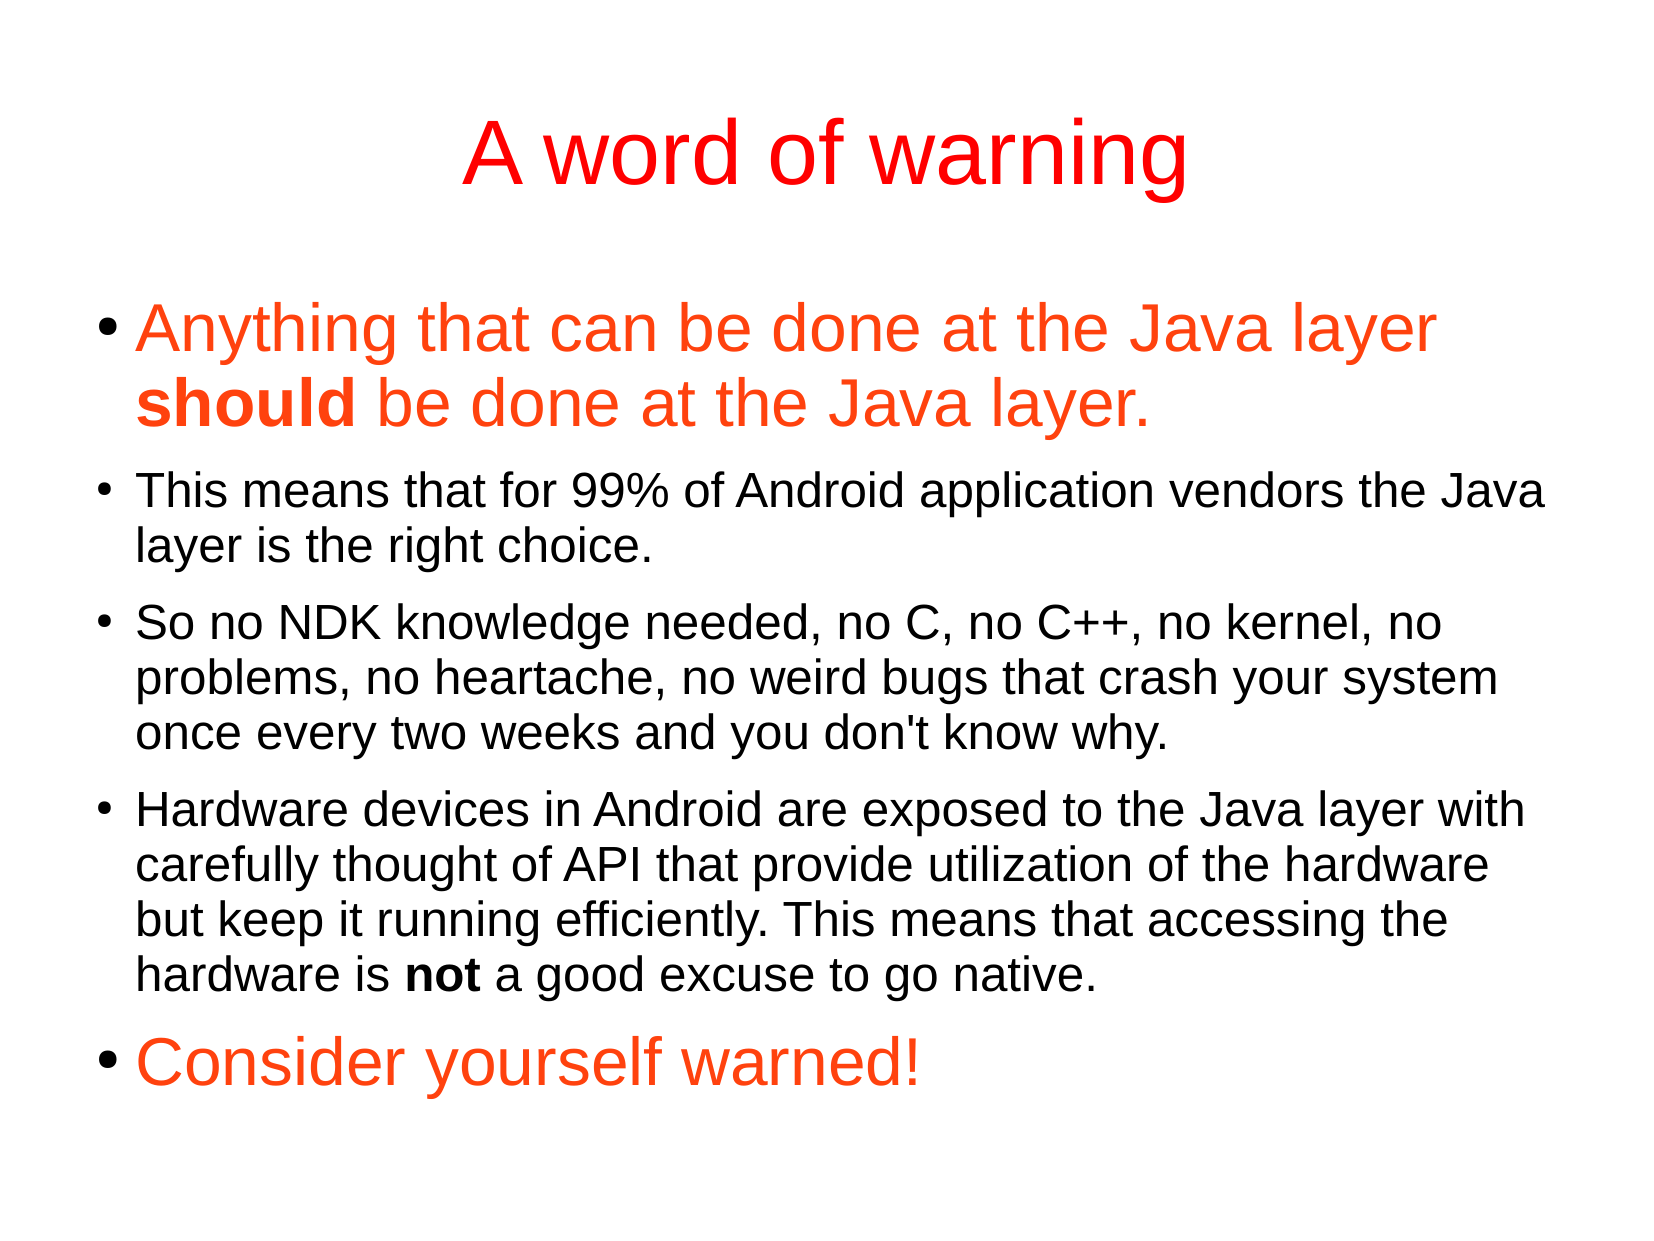

# A word of warning
Anything that can be done at the Java layer should be done at the Java layer.
This means that for 99% of Android application vendors the Java layer is the right choice.
So no NDK knowledge needed, no C, no C++, no kernel, no problems, no heartache, no weird bugs that crash your system once every two weeks and you don't know why.
Hardware devices in Android are exposed to the Java layer with carefully thought of API that provide utilization of the hardware but keep it running efficiently. This means that accessing the hardware is not a good excuse to go native.
Consider yourself warned!